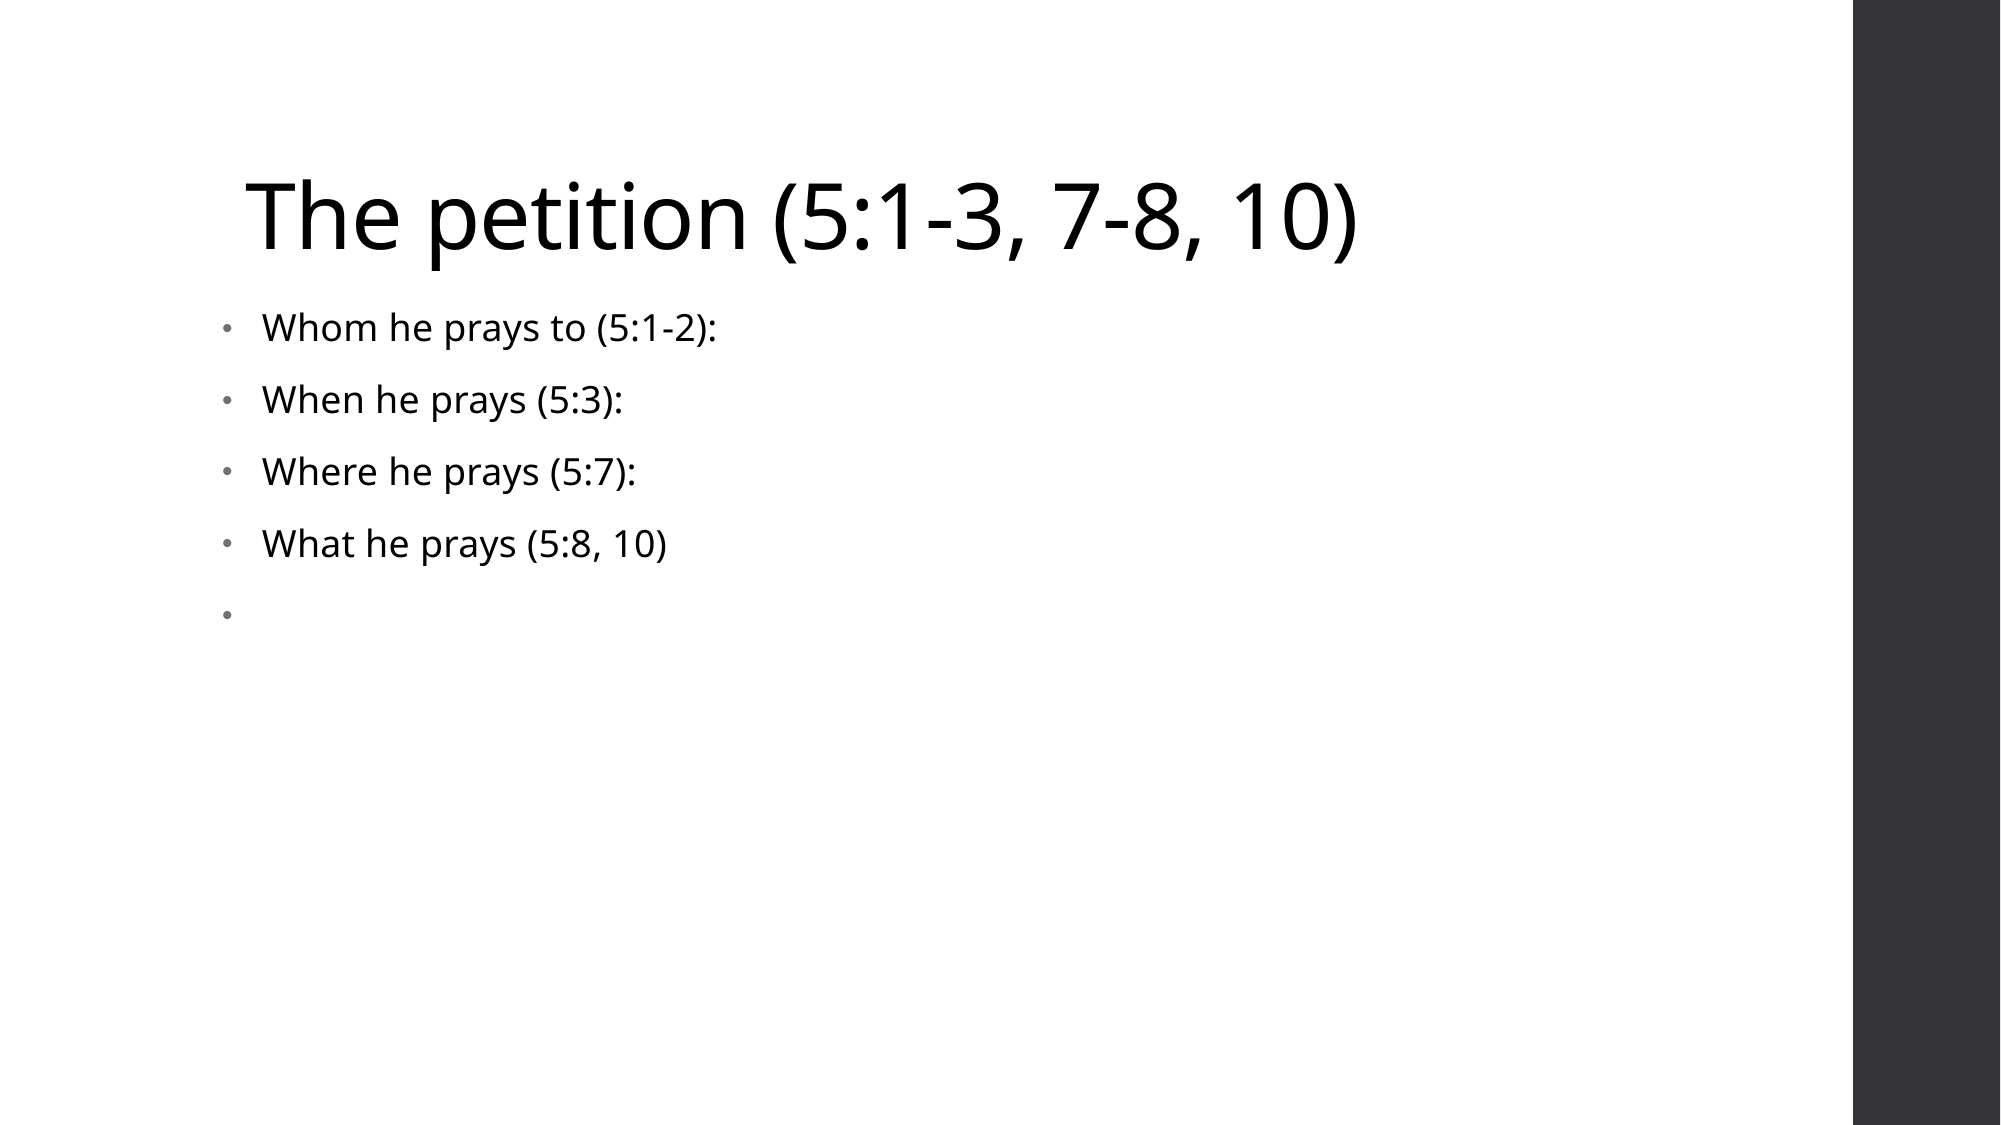

# The petition (5:1-3, 7-8, 10)
 Whom he prays to (5:1-2):
 When he prays (5:3):
 Where he prays (5:7):
 What he prays (5:8, 10)